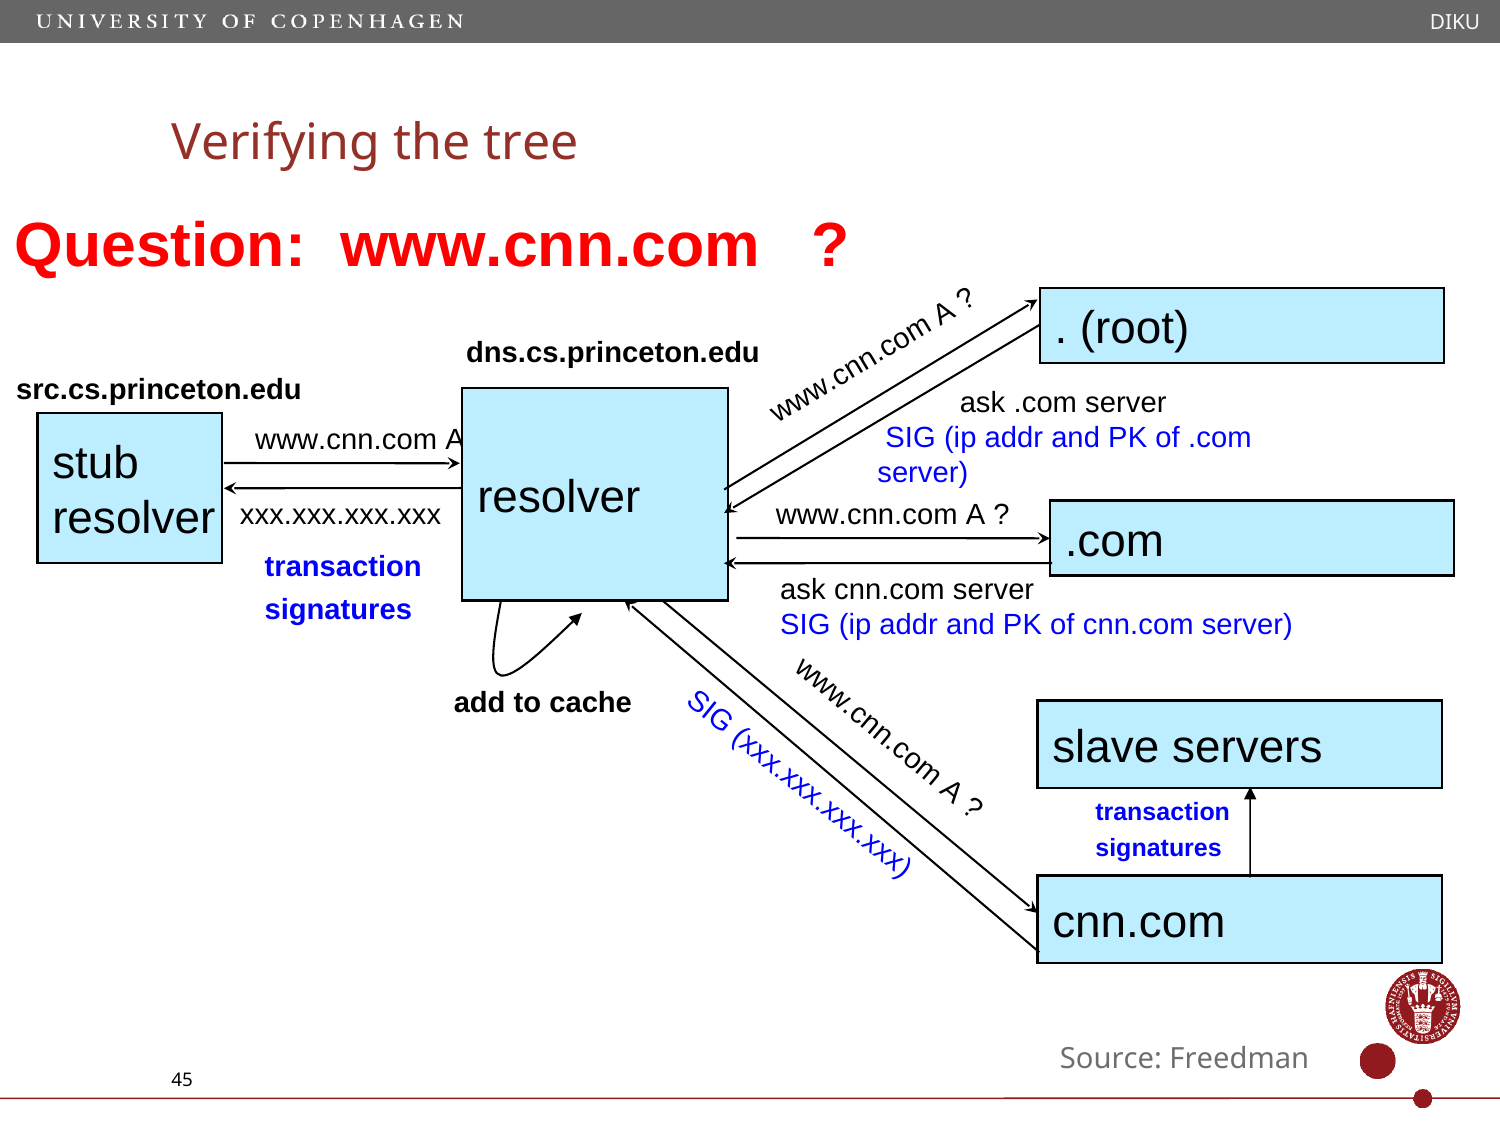

DIKU
Verifying the tree
Question: www.cnn.com ?
. (root)
dns.cs.princeton.edu
www.cnn.com A ?
src.cs.princeton.edu
 ask .com server
 SIG (ip addr and PK of .com server)
resolver
stub
resolver
www.cnn.com A ?
xxx.xxx.xxx.xxx
www.cnn.com A ?
.com
transaction
signatures
ask cnn.com server
SIG (ip addr and PK of cnn.com server)
add to cache
slave servers
www.cnn.com A ?
SIG (xxx.xxx.xxx.xxx)
transaction
signatures
cnn.com
Source: Freedman